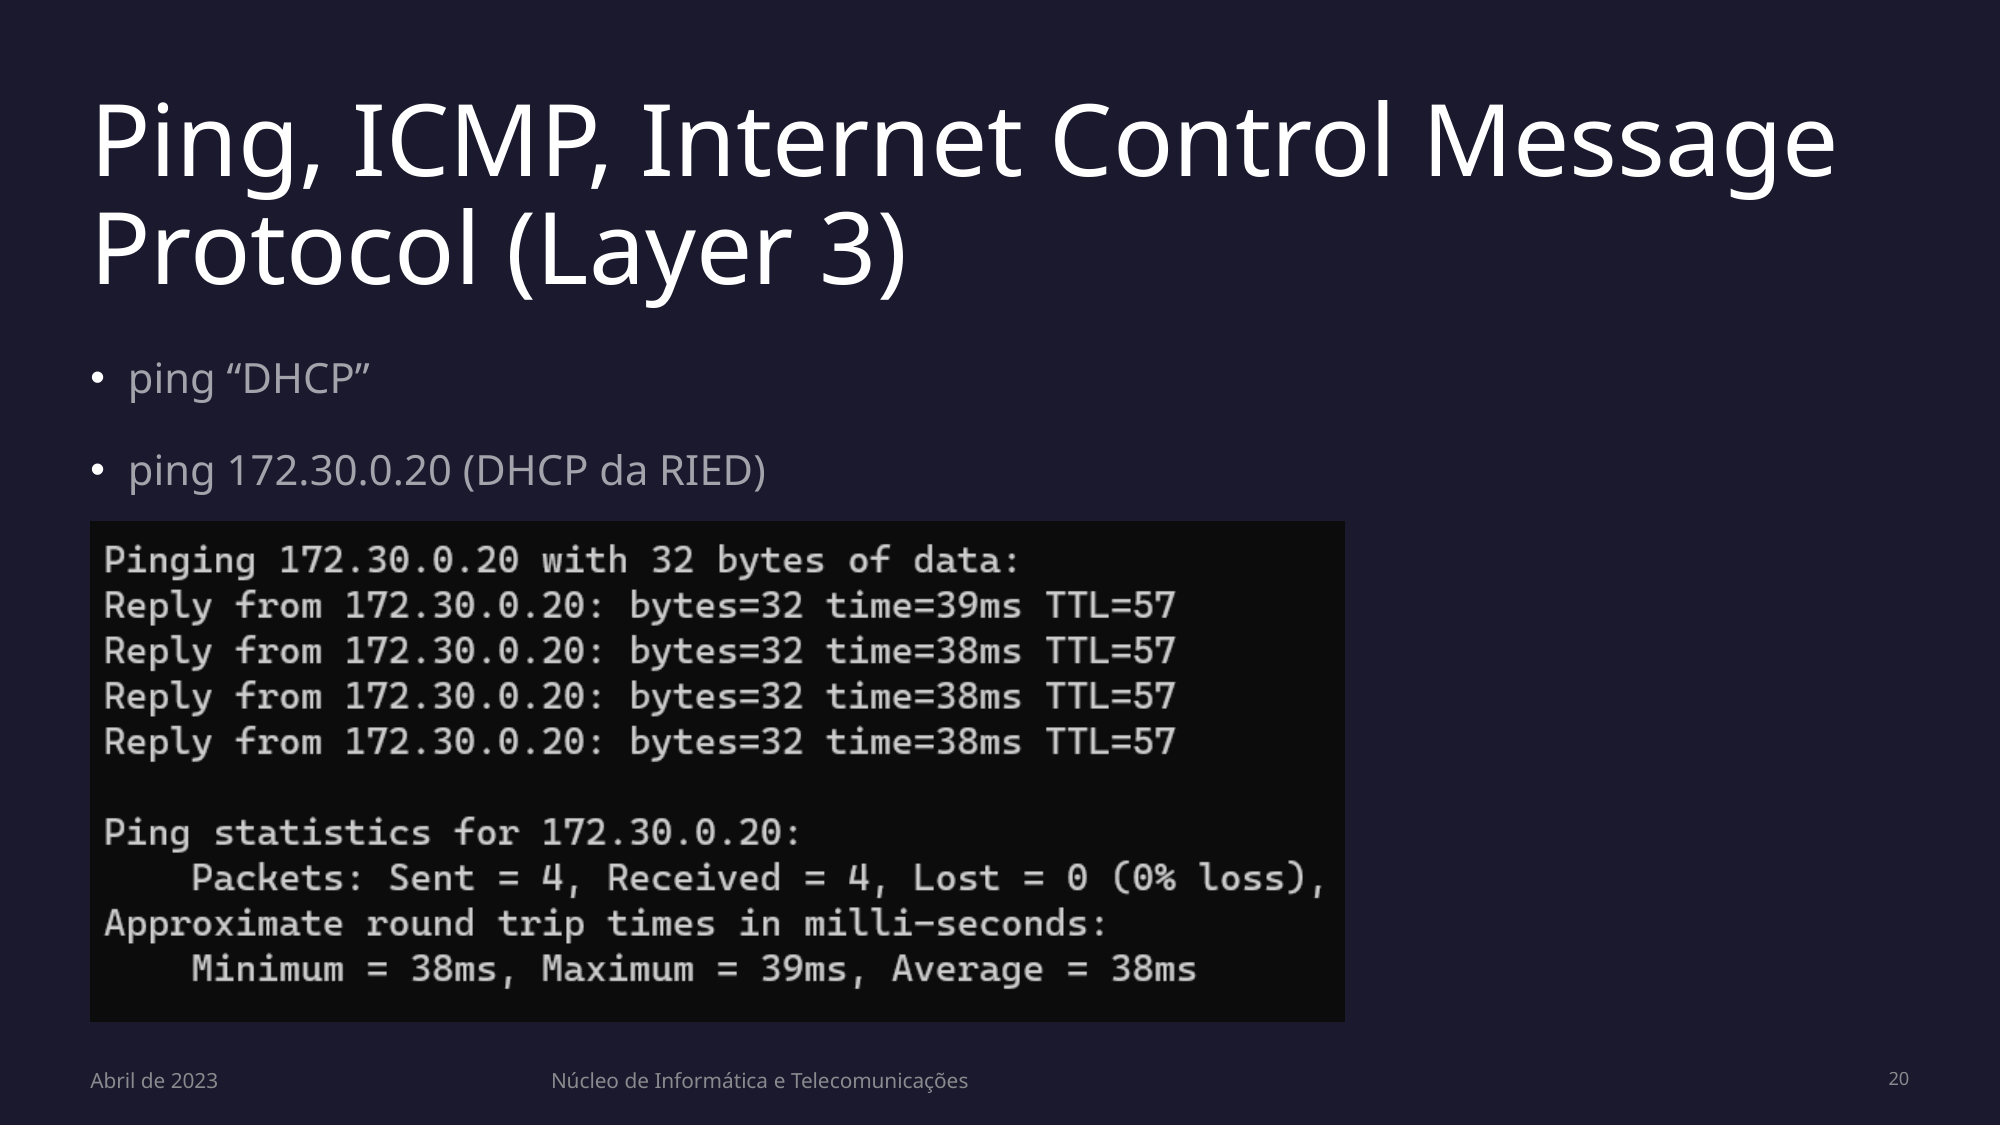

# Ping, ICMP, Internet Control Message Protocol (Layer 3)
ping “DHCP”
ping 172.30.0.20 (DHCP da RIED)
Abril de 2023
Núcleo de Informática e Telecomunicações